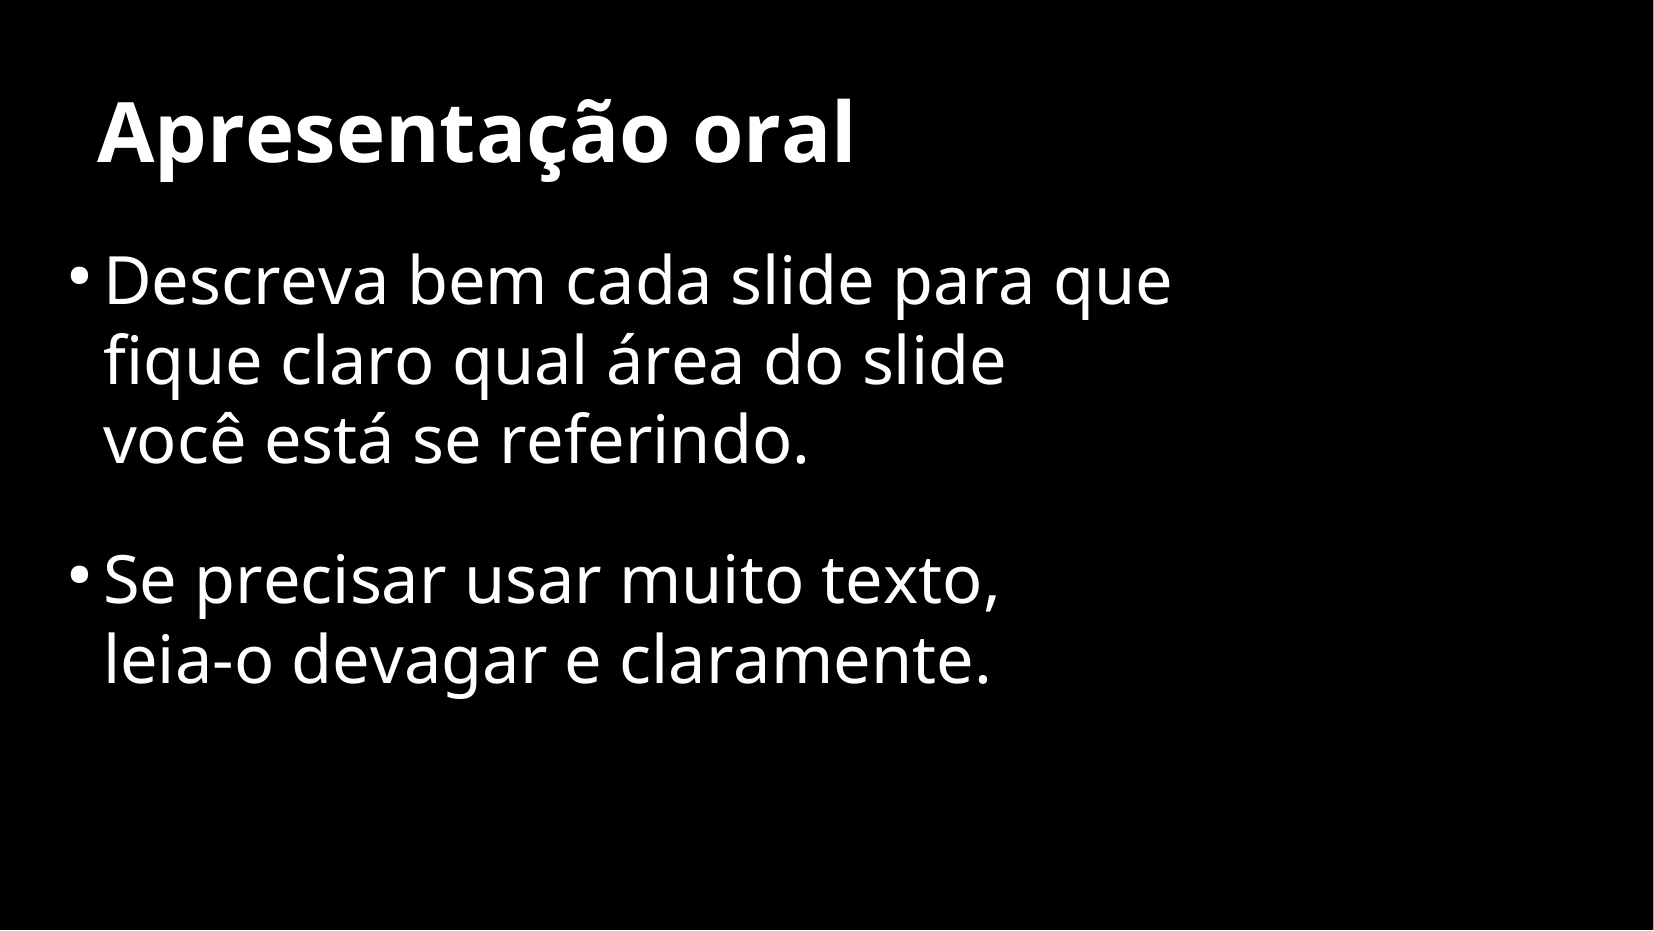

Apresentação oral
Descreva bem cada slide para que
fique claro qual área do slide
você está se referindo.
Se precisar usar muito texto,
leia-o devagar e claramente.